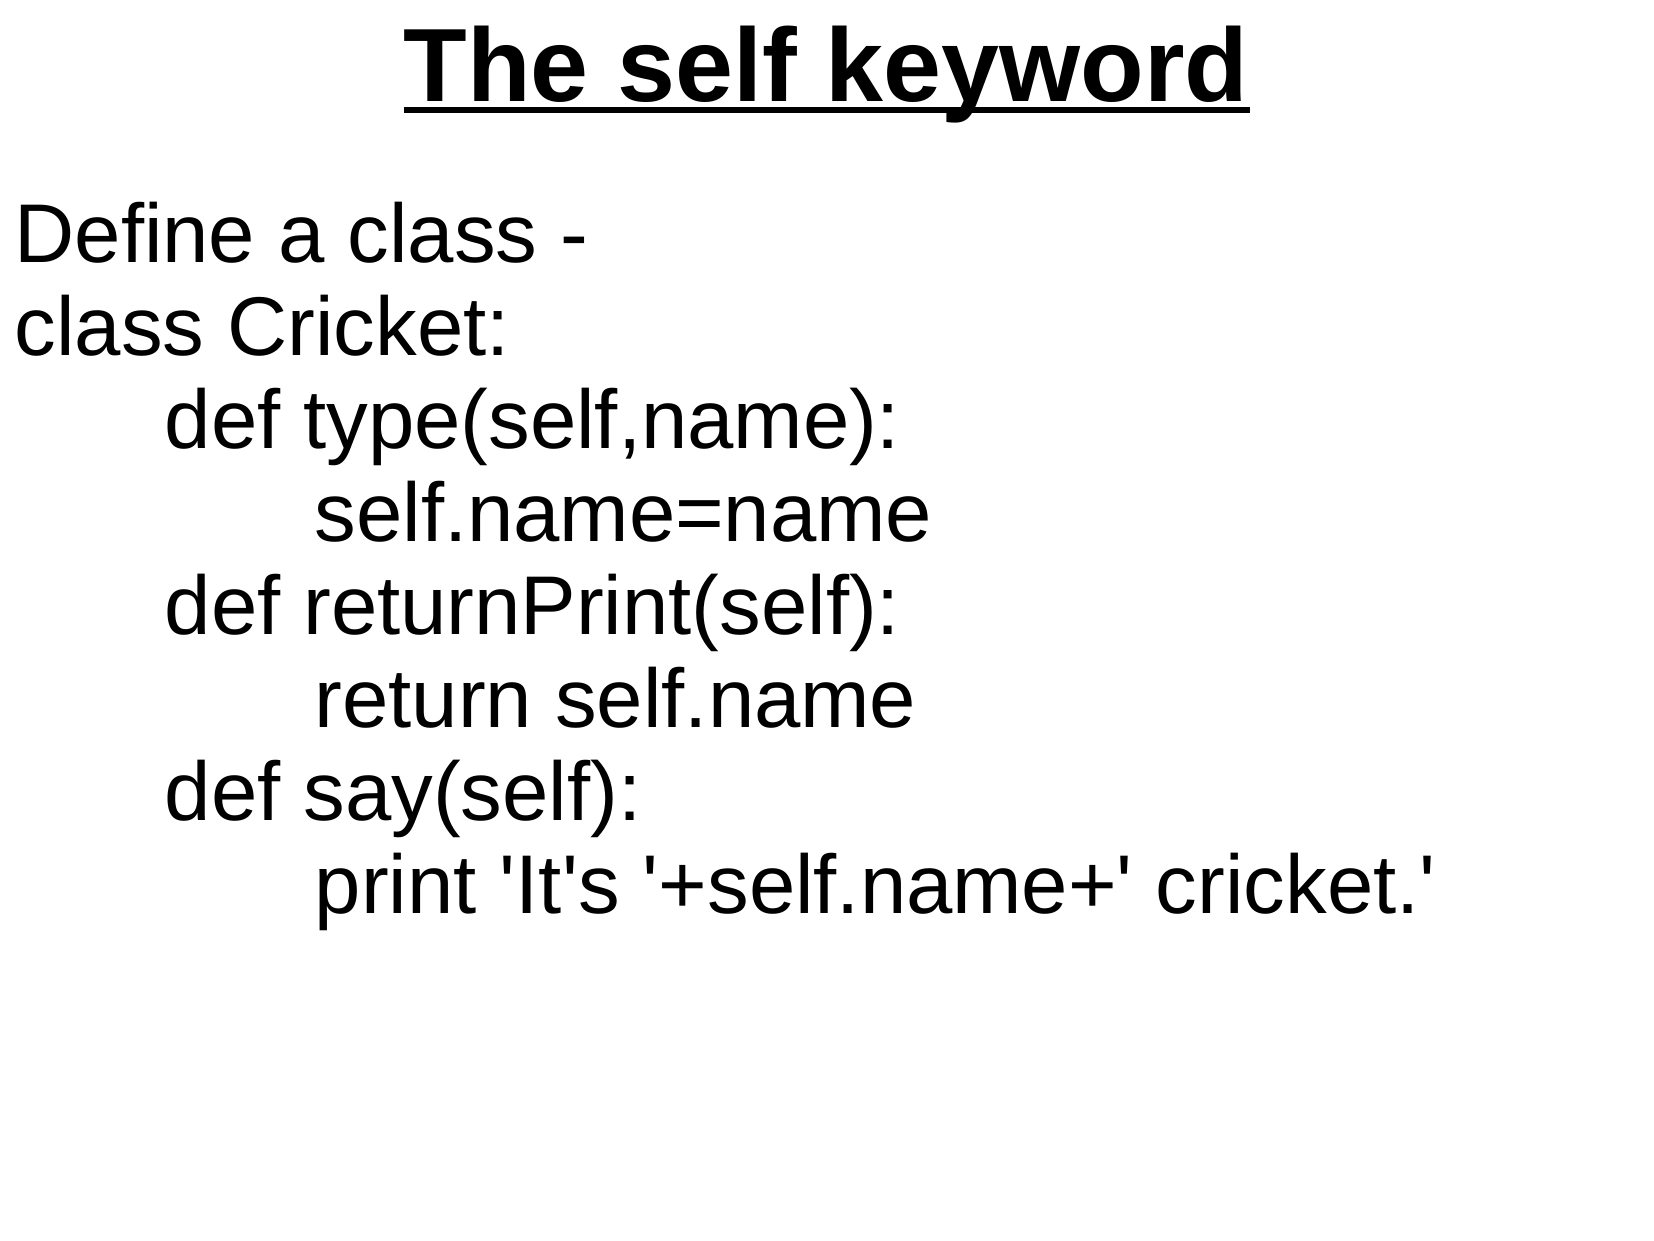

The self keyword
Define a class -
class Cricket:
		def type(self,name):
				self.name=name
		def returnPrint(self):
				return self.name
		def say(self):
				print 'It's '+self.name+' cricket.'